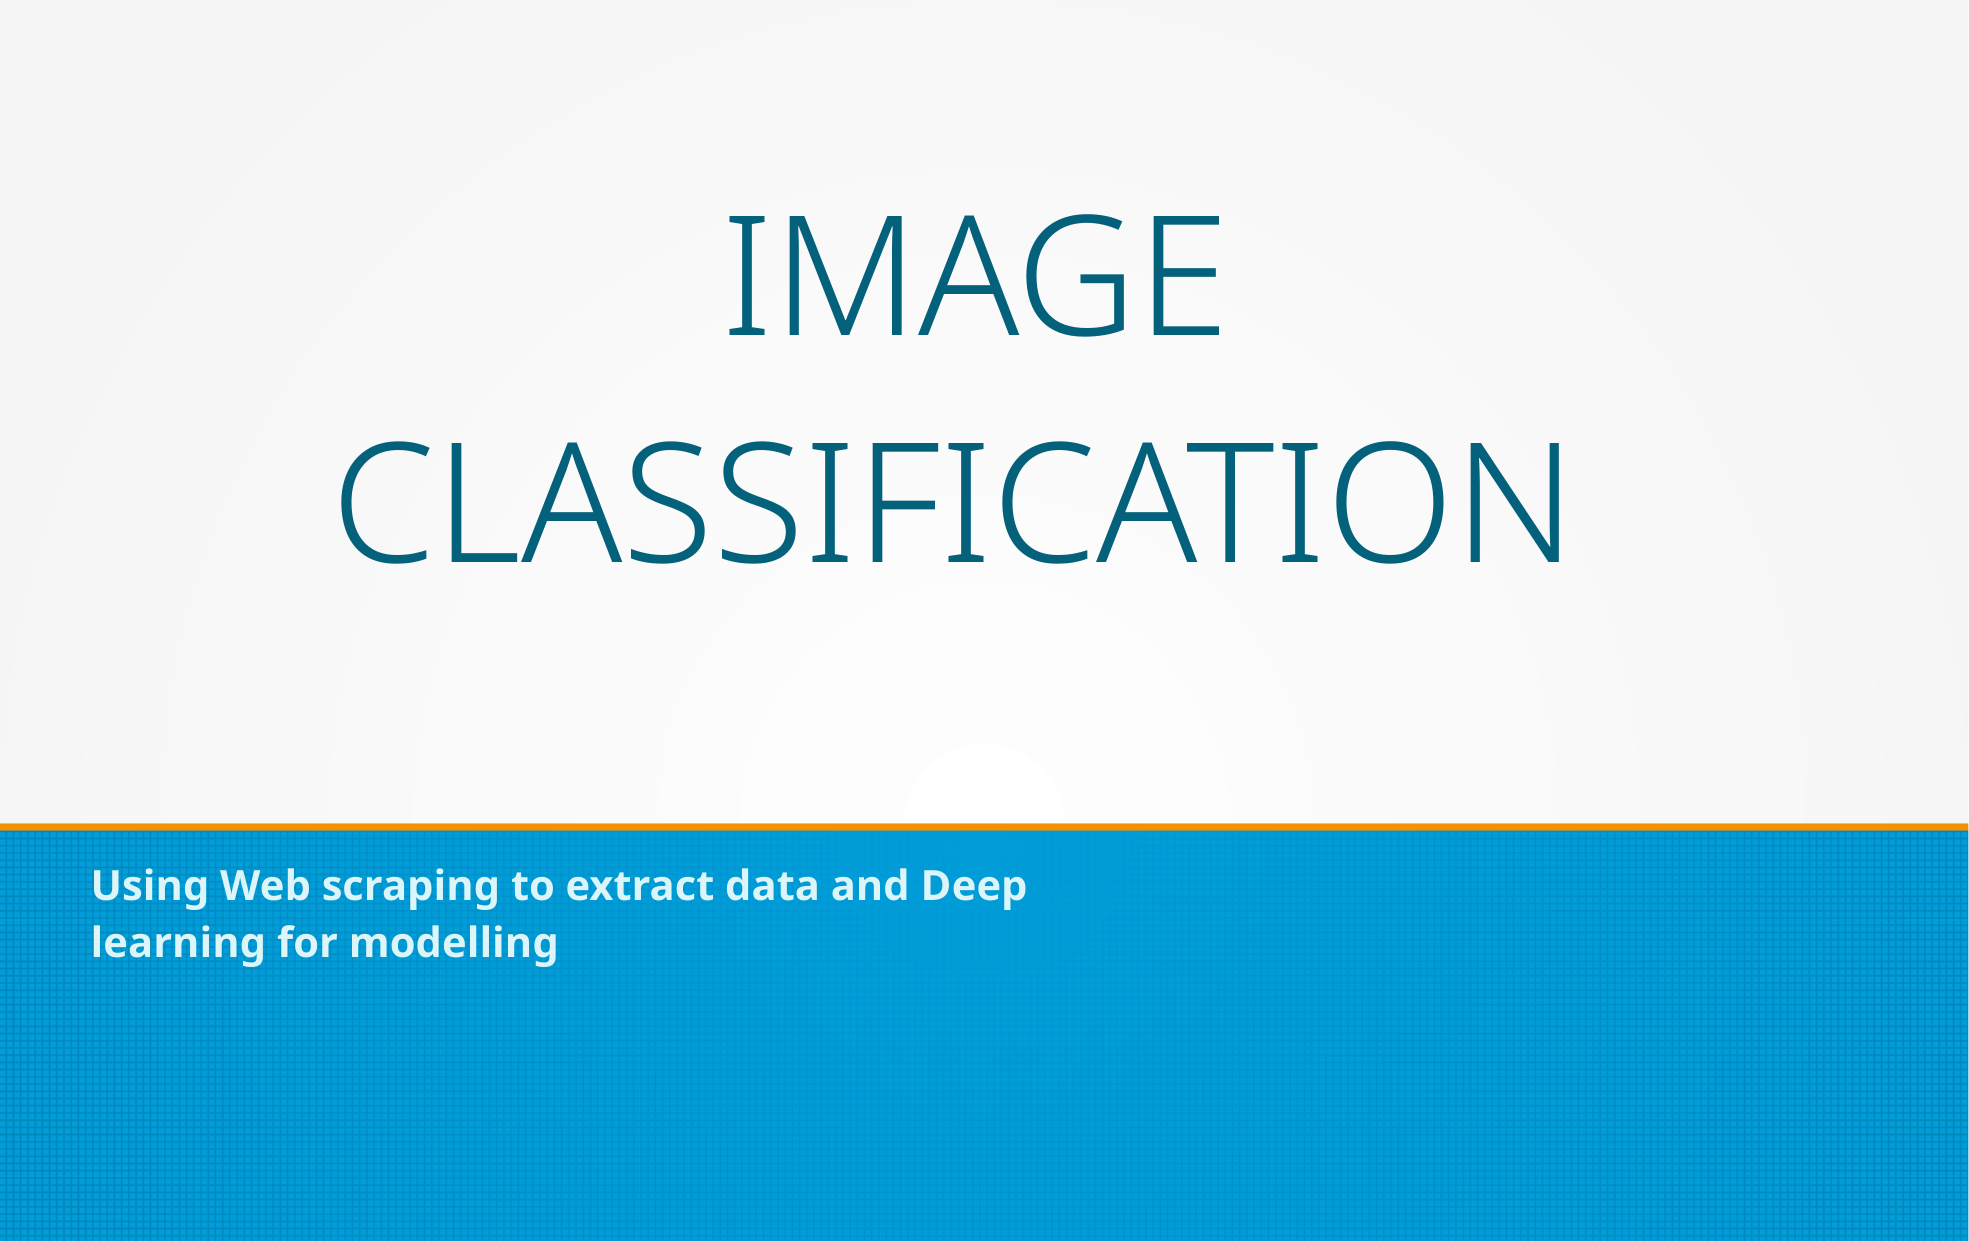

# IMAGE CLASSIFICATION
Using Web scraping to extract data and Deep learning for modelling